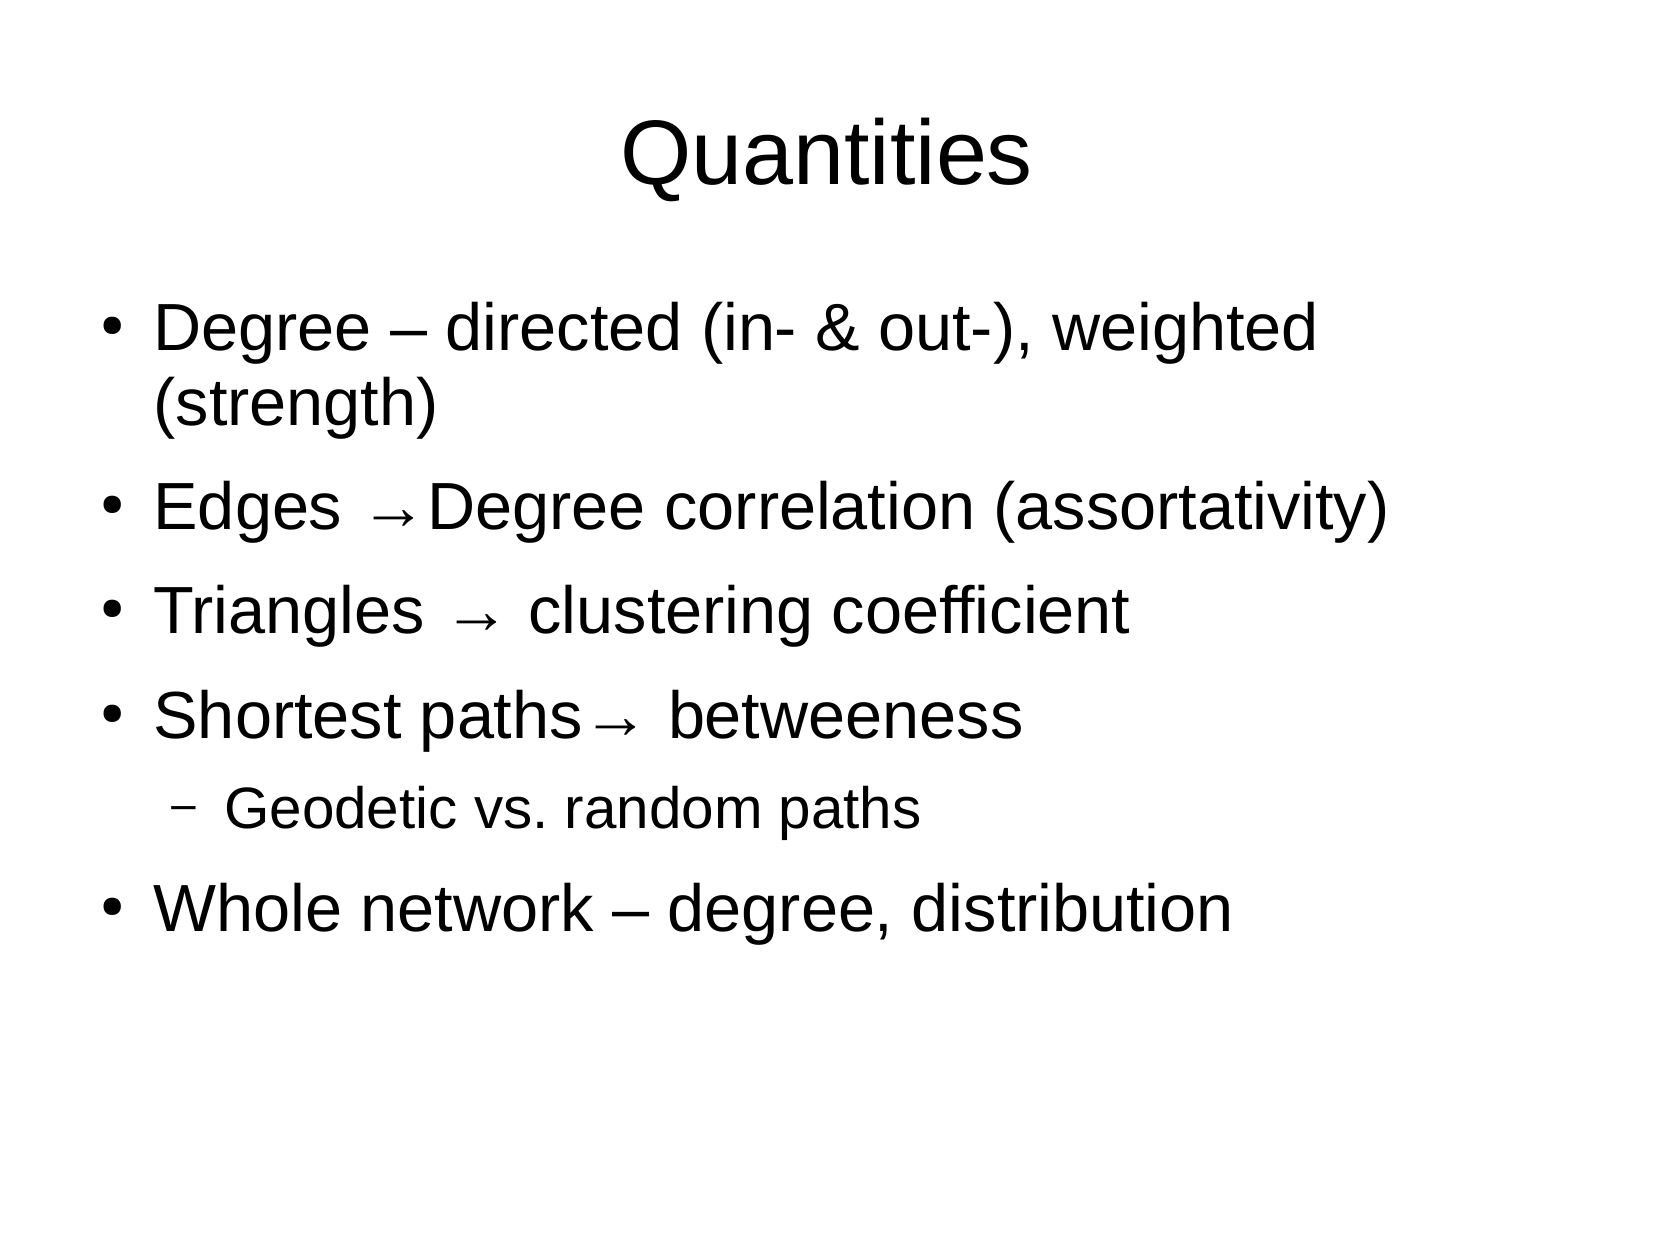

# Quantities
Degree – directed (in- & out-), weighted (strength)
Edges →Degree correlation (assortativity)
Triangles → clustering coefficient
Shortest paths→ betweeness
Geodetic vs. random paths
Whole network – degree, distribution